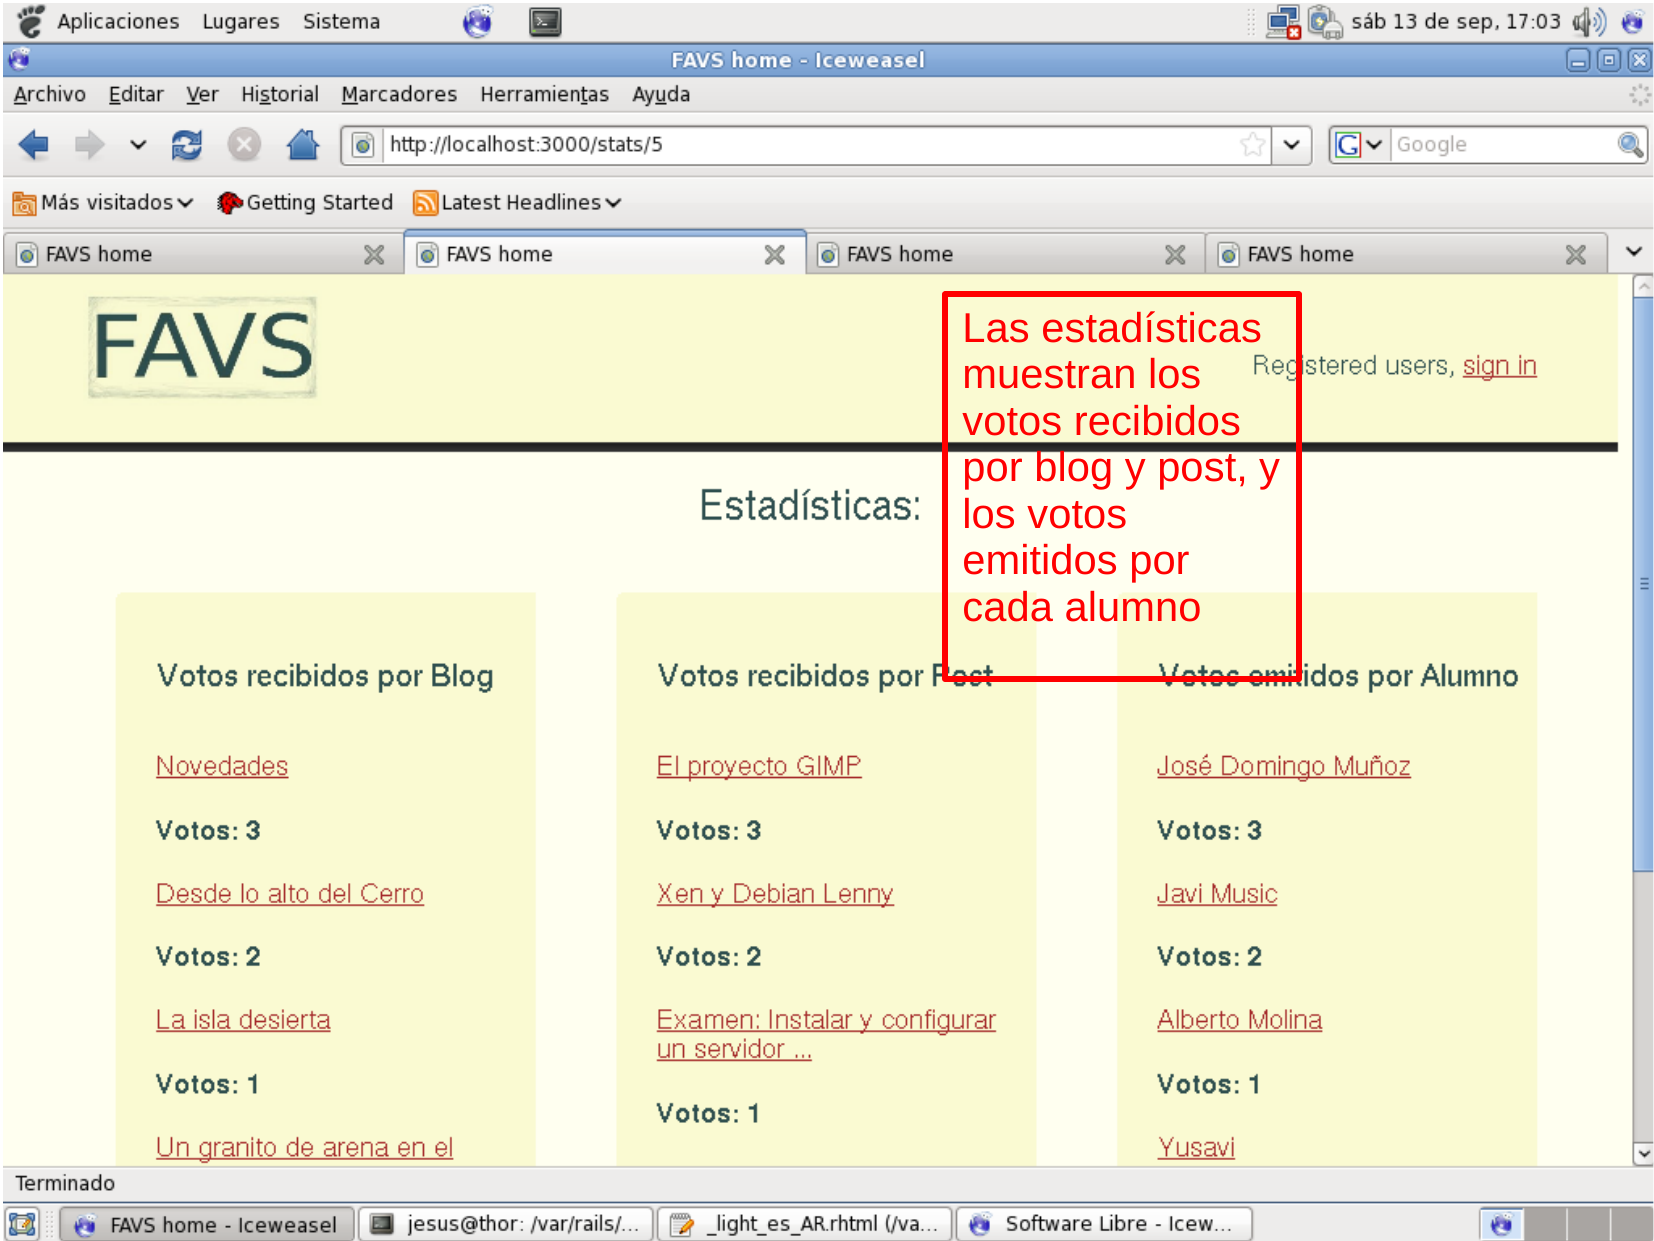

Las estadísticas muestran los votos recibidos por blog y post, y los votos emitidos por cada alumno